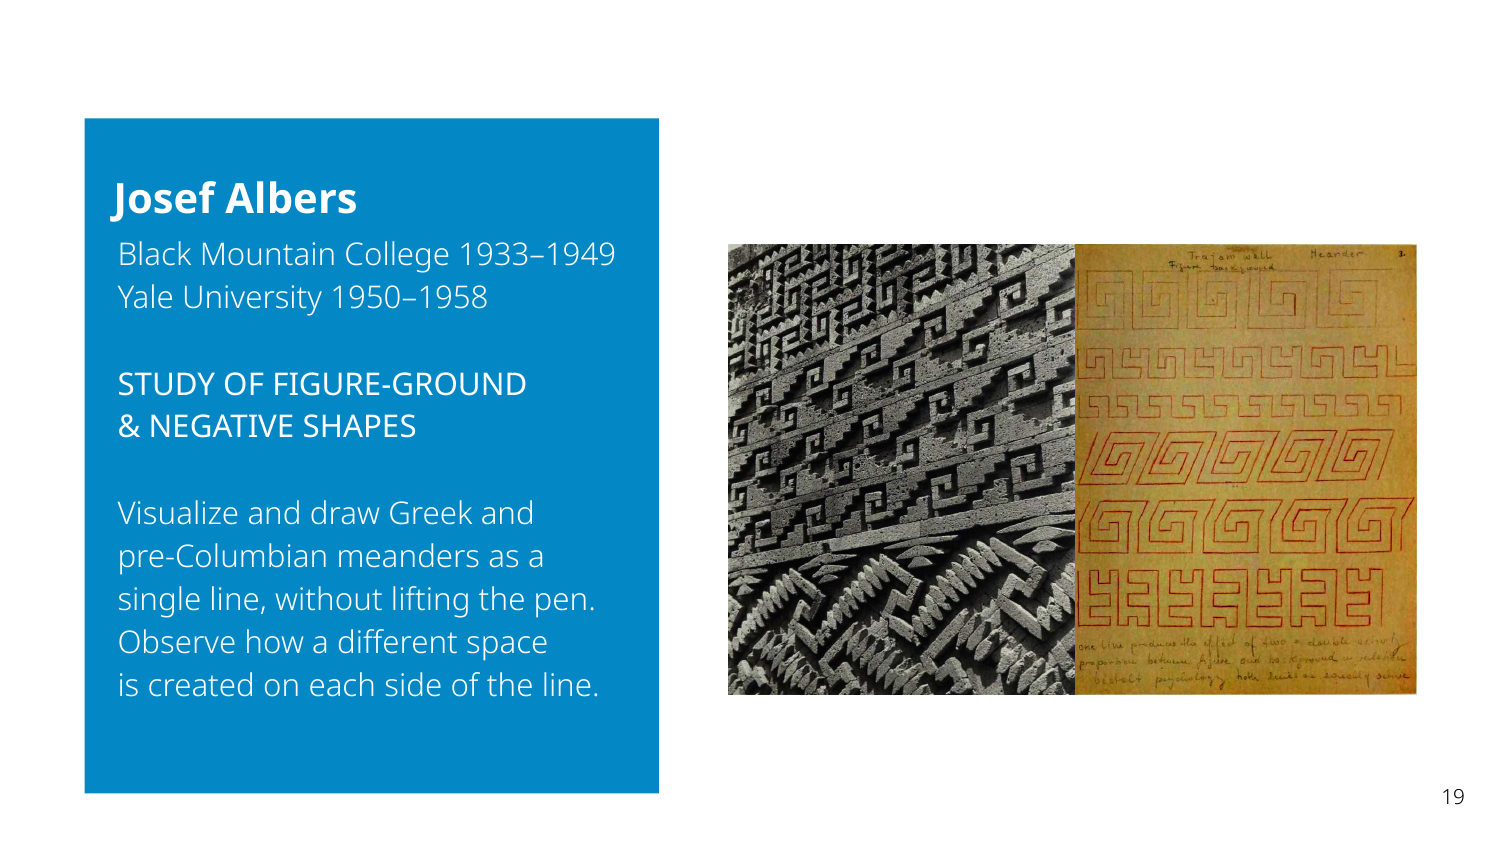

Josef Albers
# Black Mountain College 1933–1949 Yale University 1950–1958 Study of figure-ground & negative shapes Visualize and draw Greek and pre-Columbian meanders as a single line, without lifting the pen. Observe how a different space is created on each side of the line.